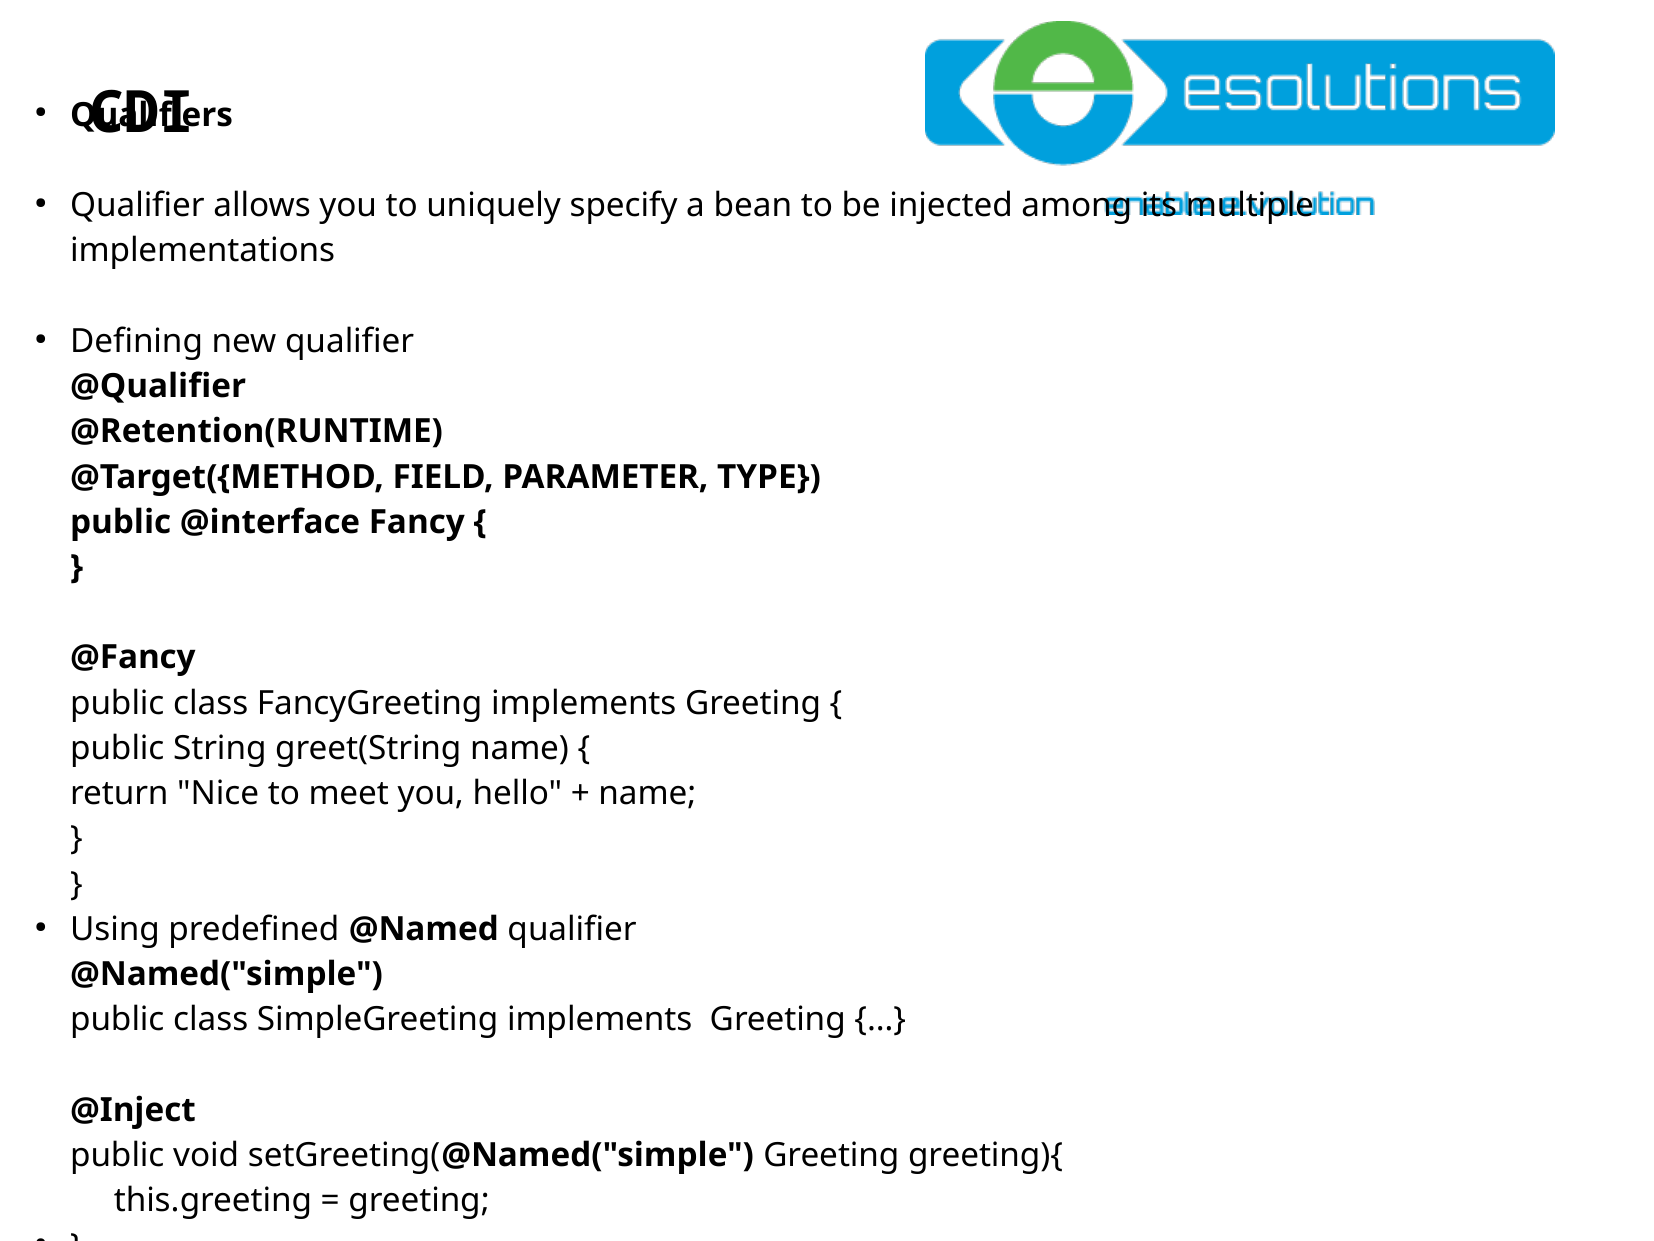

#
CDI
Qualifiers
Qualifier allows you to uniquely specify a bean to be injected among its multiple implementations
Defining new qualifier
@Qualifier
@Retention(RUNTIME)
@Target({METHOD, FIELD, PARAMETER, TYPE})
public @interface Fancy {
}
@Fancy
public class FancyGreeting implements Greeting {
public String greet(String name) {
return "Nice to meet you, hello" + name;
}
}
Using predefined @Named qualifier
@Named("simple")
public class SimpleGreeting implements Greeting {…}
@Inject
public void setGreeting(@Named("simple") Greeting greeting){
 this.greeting = greeting;
}